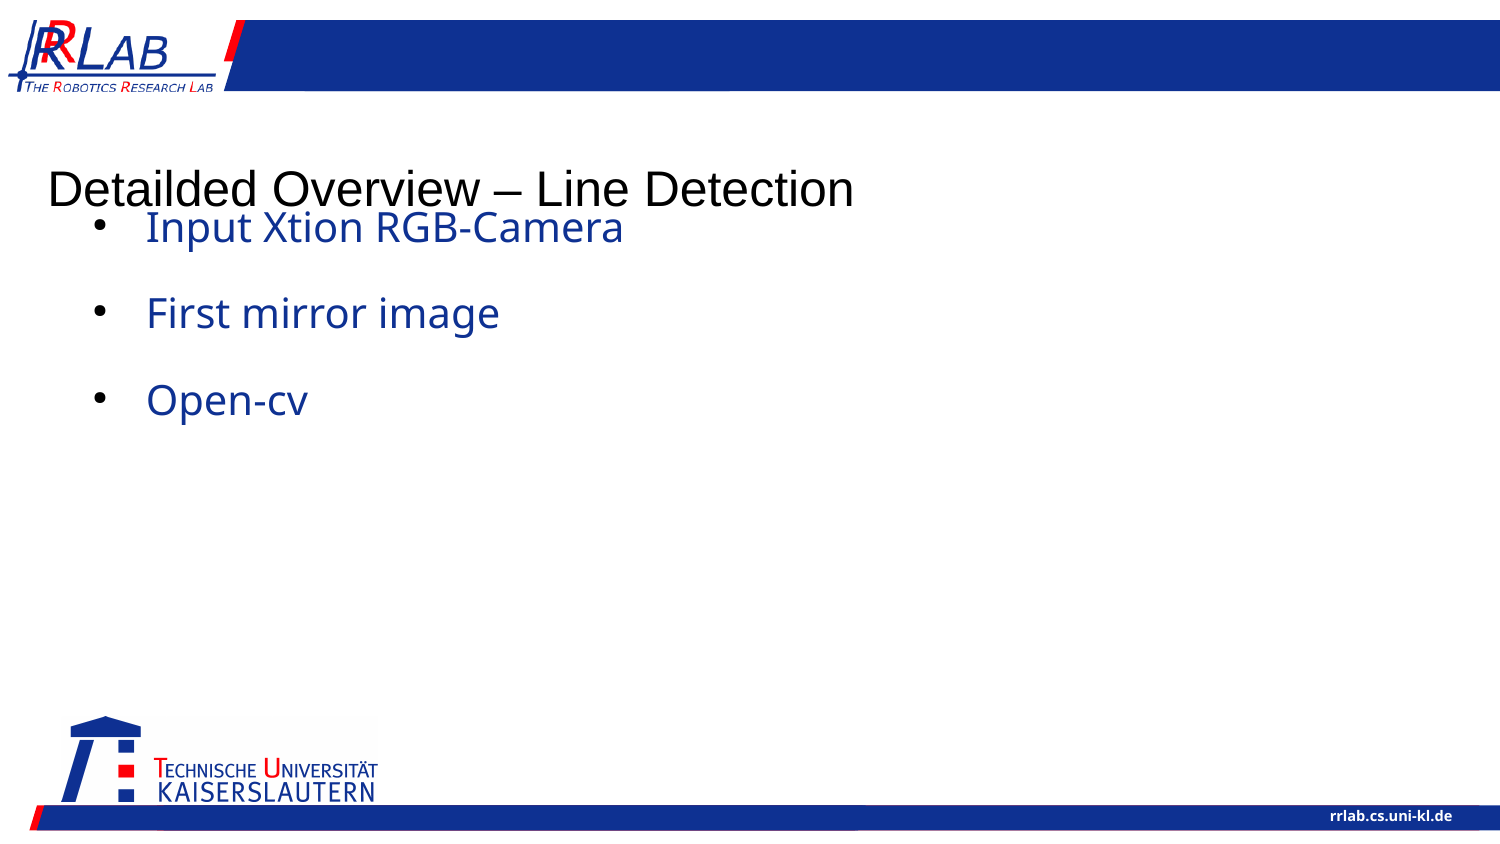

# Detailded Overview – Line Detection
Input Xtion RGB-Camera
First mirror image
Open-cv